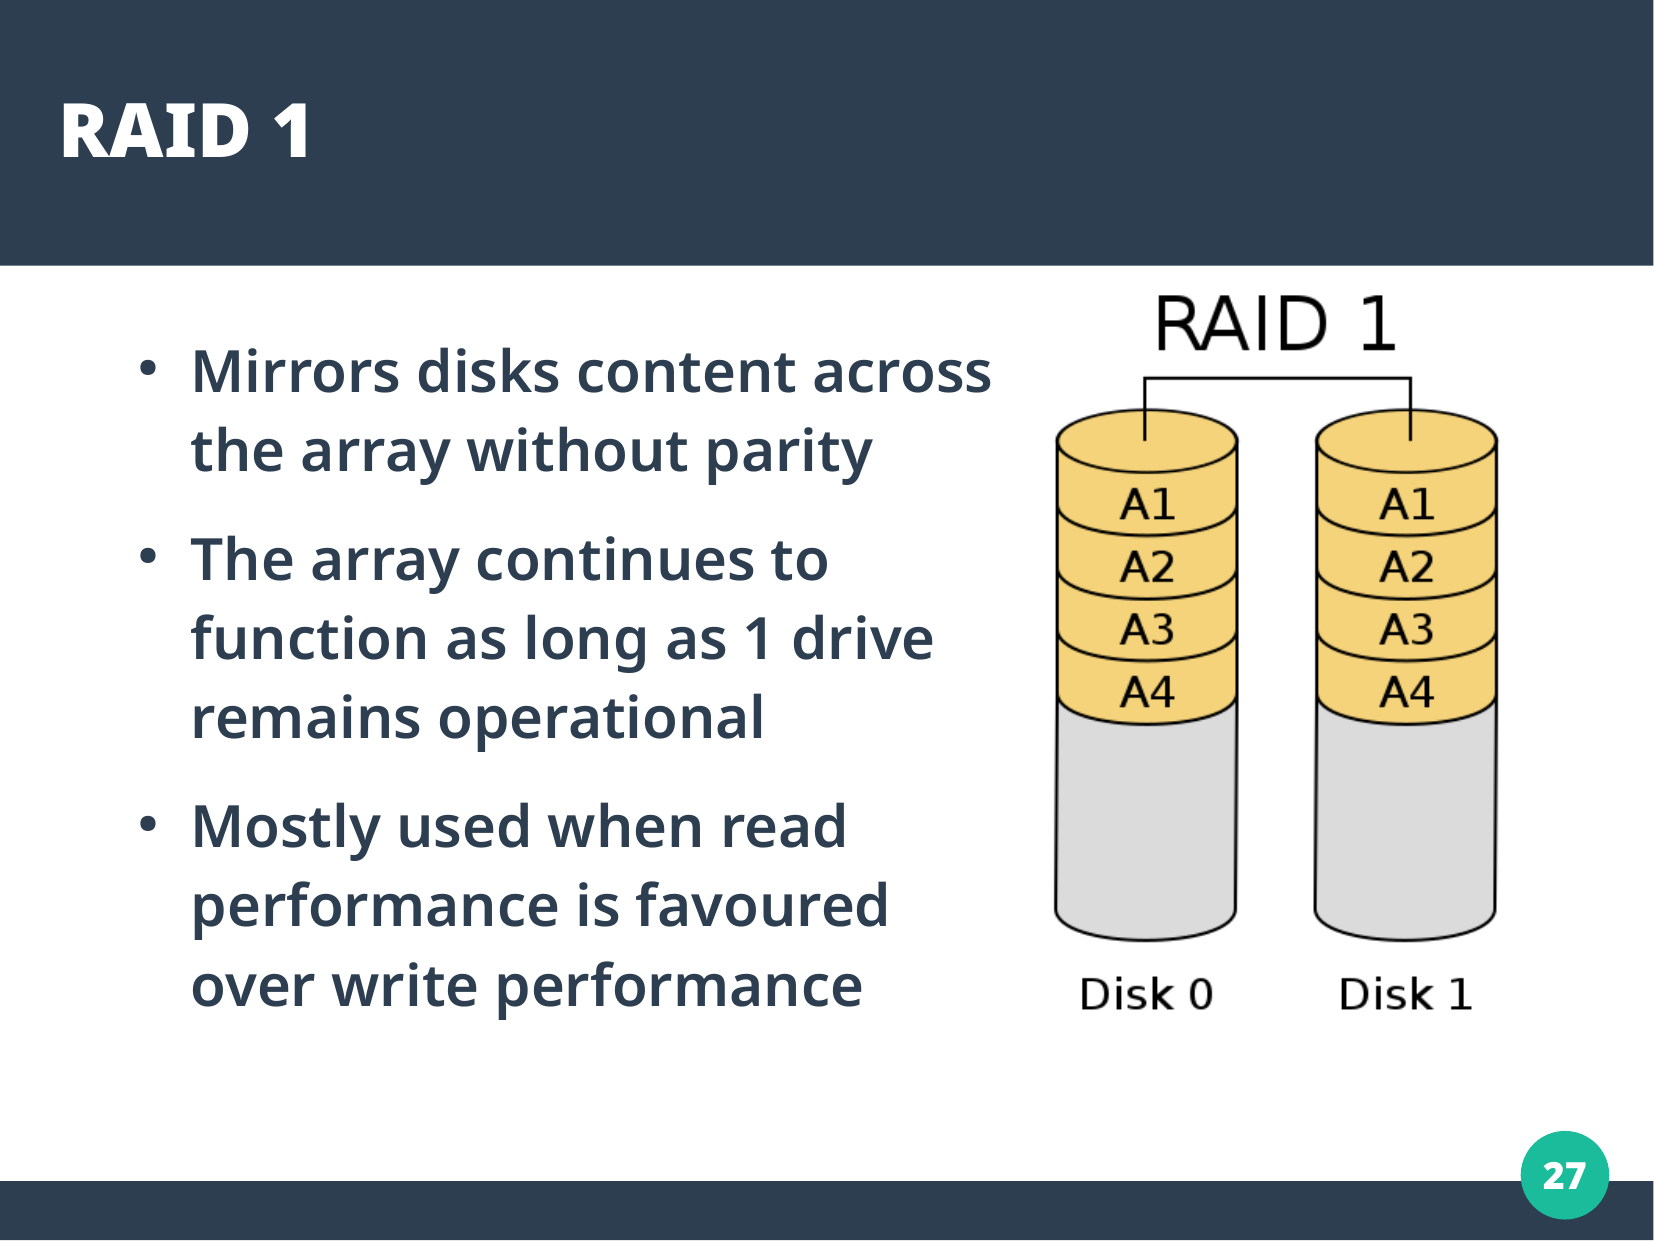

# RAID 1
Mirrors disks content across the array without parity
The array continues to function as long as 1 drive remains operational
Mostly used when read performance is favoured over write performance
27